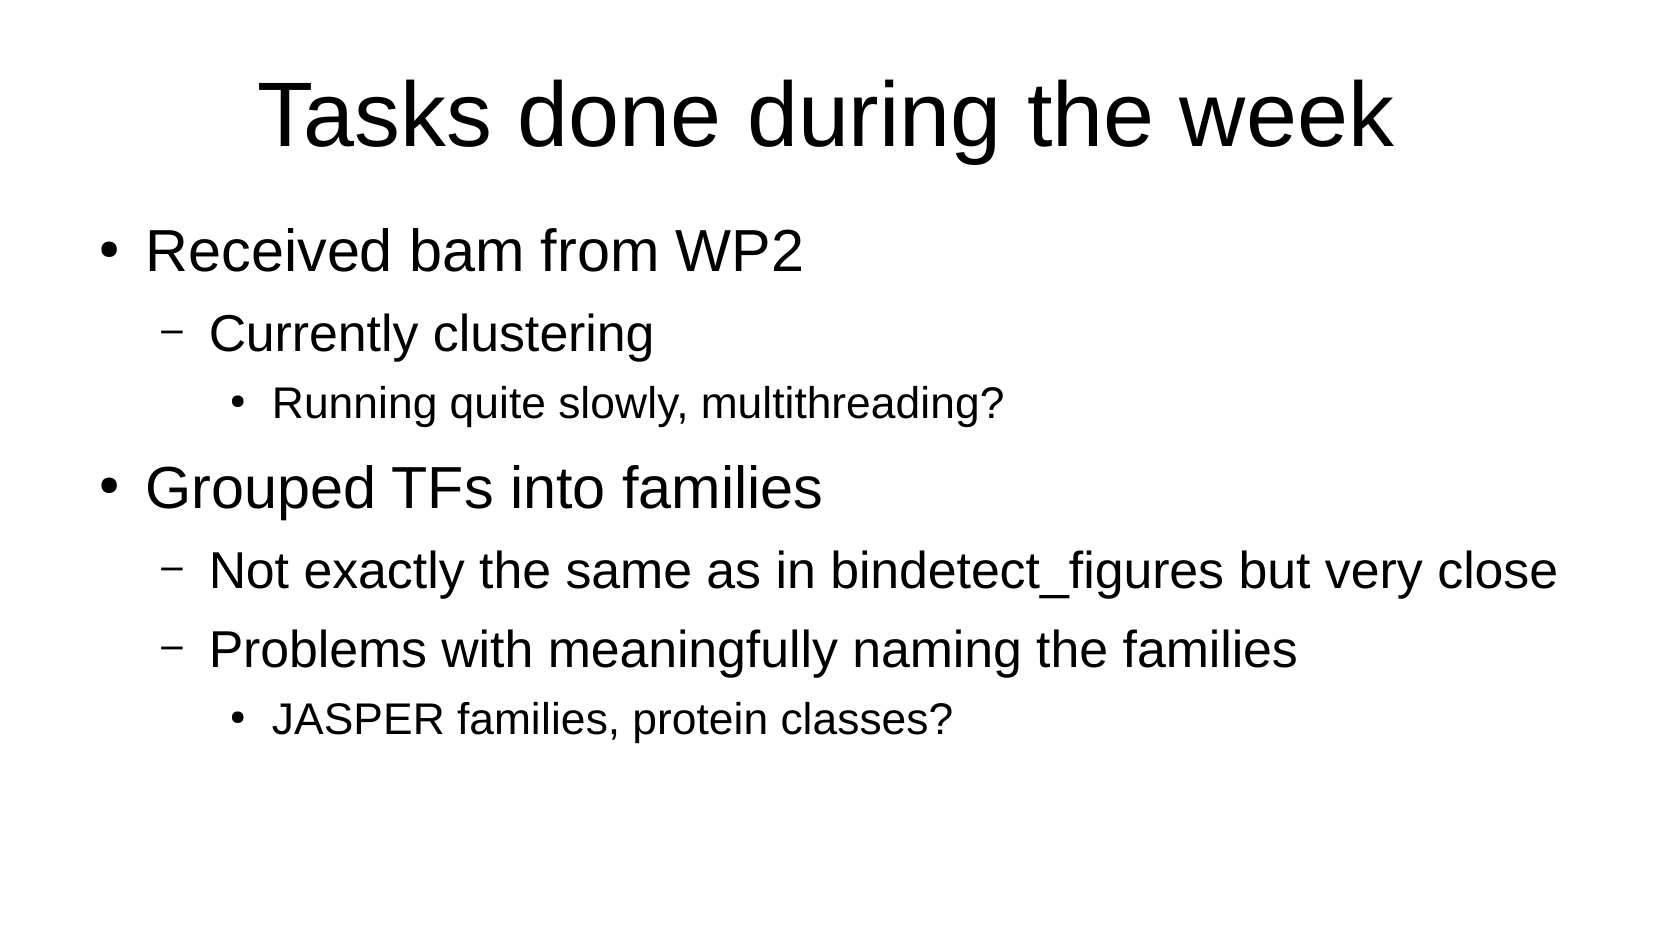

# Tasks done during the week
Received bam from WP2
Currently clustering
Running quite slowly, multithreading?
Grouped TFs into families
Not exactly the same as in bindetect_figures but very close
Problems with meaningfully naming the families
JASPER families, protein classes?